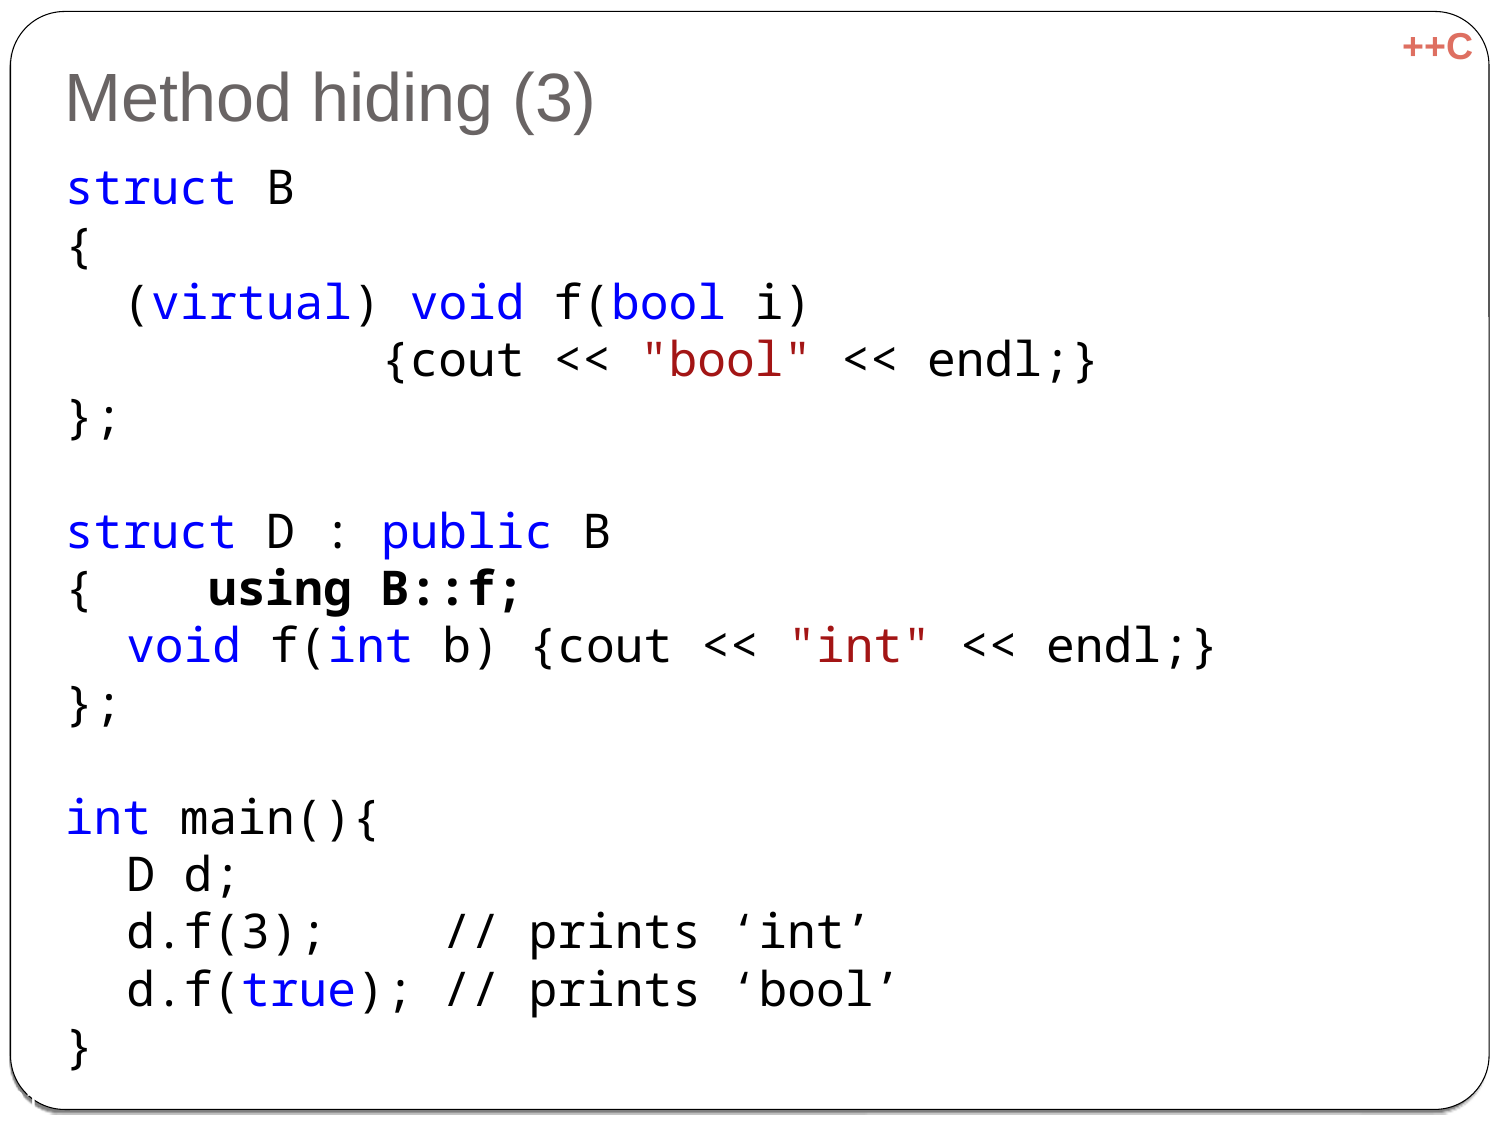

# Method hiding (3)
struct B
{
 (virtual) void f(bool i)
 {cout << "bool" << endl;}
};
struct D : public B
{ using B::f;
	void f(int b) {cout << "int" << endl;}
};
int main(){
	D d;
	d.f(3); // prints ‘int’
	d.f(true); // prints ‘bool’
}